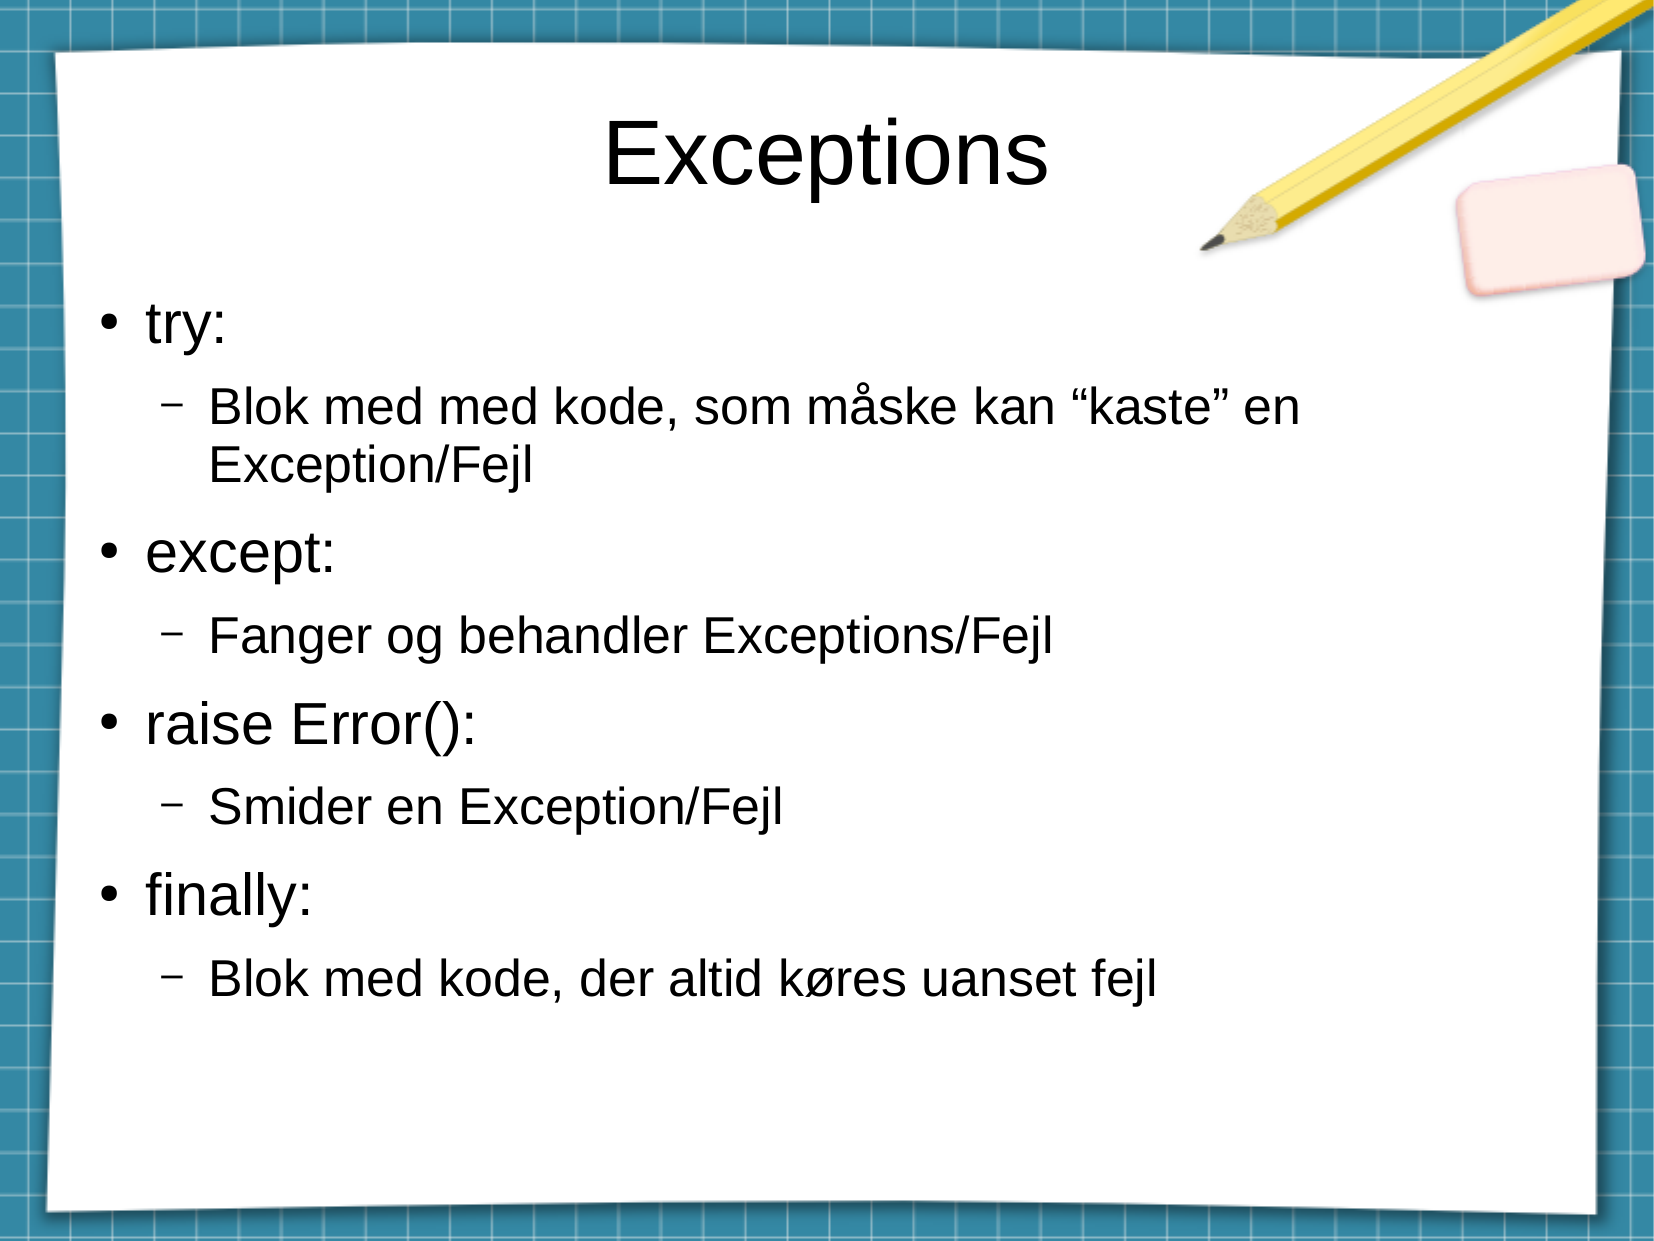

# Exceptions
try:
Blok med med kode, som måske kan “kaste” en Exception/Fejl
except:
Fanger og behandler Exceptions/Fejl
raise Error():
Smider en Exception/Fejl
finally:
Blok med kode, der altid køres uanset fejl